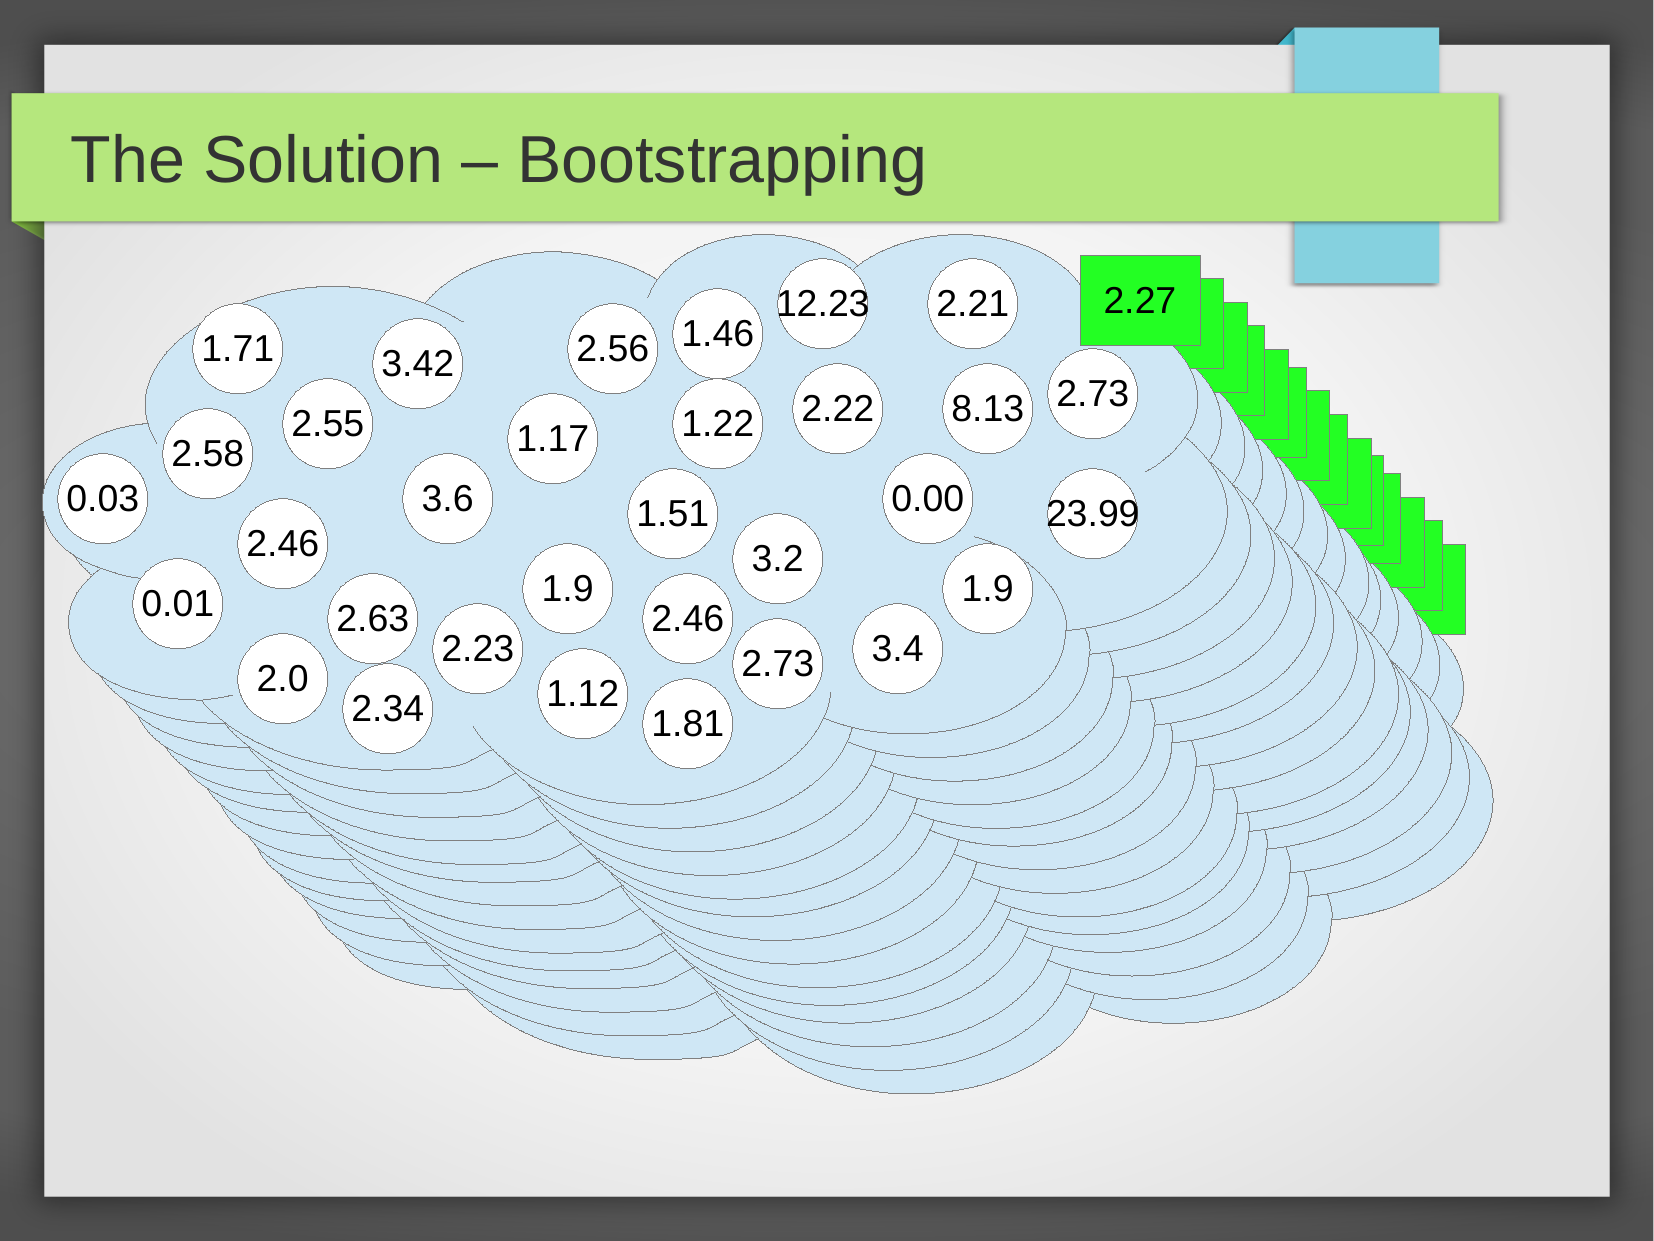

# The Solution – Bootstrapping
2.27
12.23
2.21
1.46
1.71
2.56
3.42
2.73
2.22
8.13
2.55
1.22
1.17
2.58
0.03
3.6
0.00
1.51
23.99
2.46
3.2
1.9
1.9
0.01
2.63
2.46
2.23
3.4
2.73
2.0
1.12
2.34
1.81